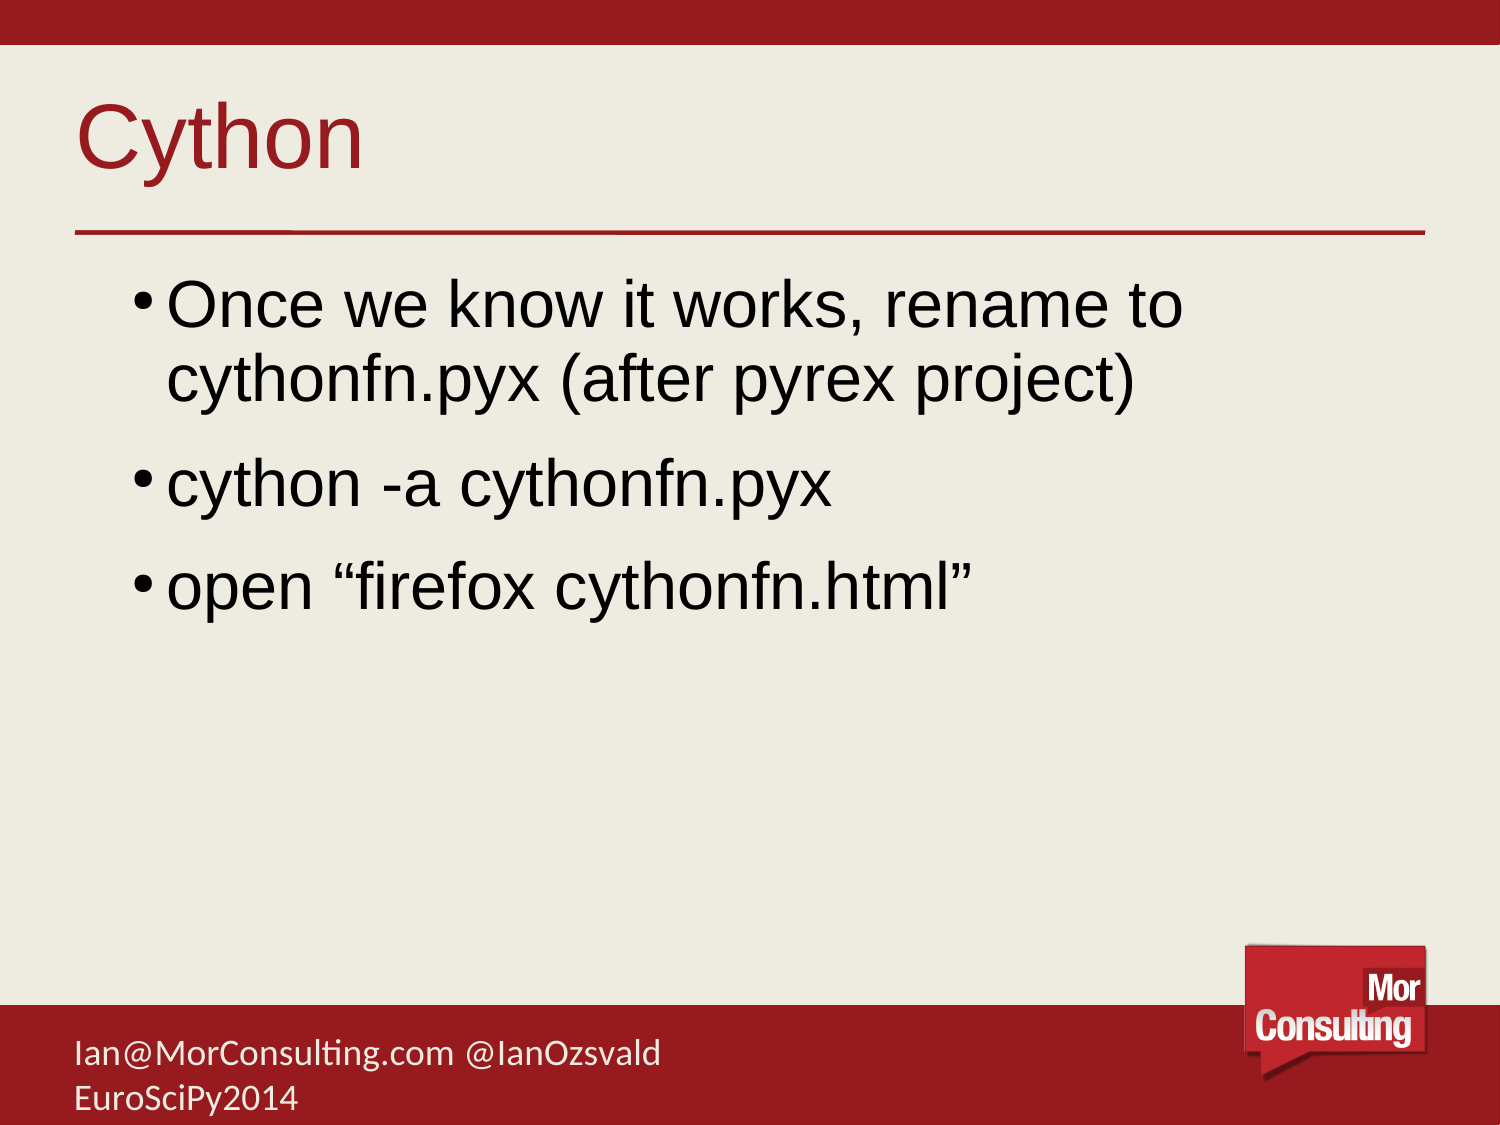

# Cython
Once we know it works, rename to cythonfn.pyx (after pyrex project)
cython -a cythonfn.pyx
open “firefox cythonfn.html”